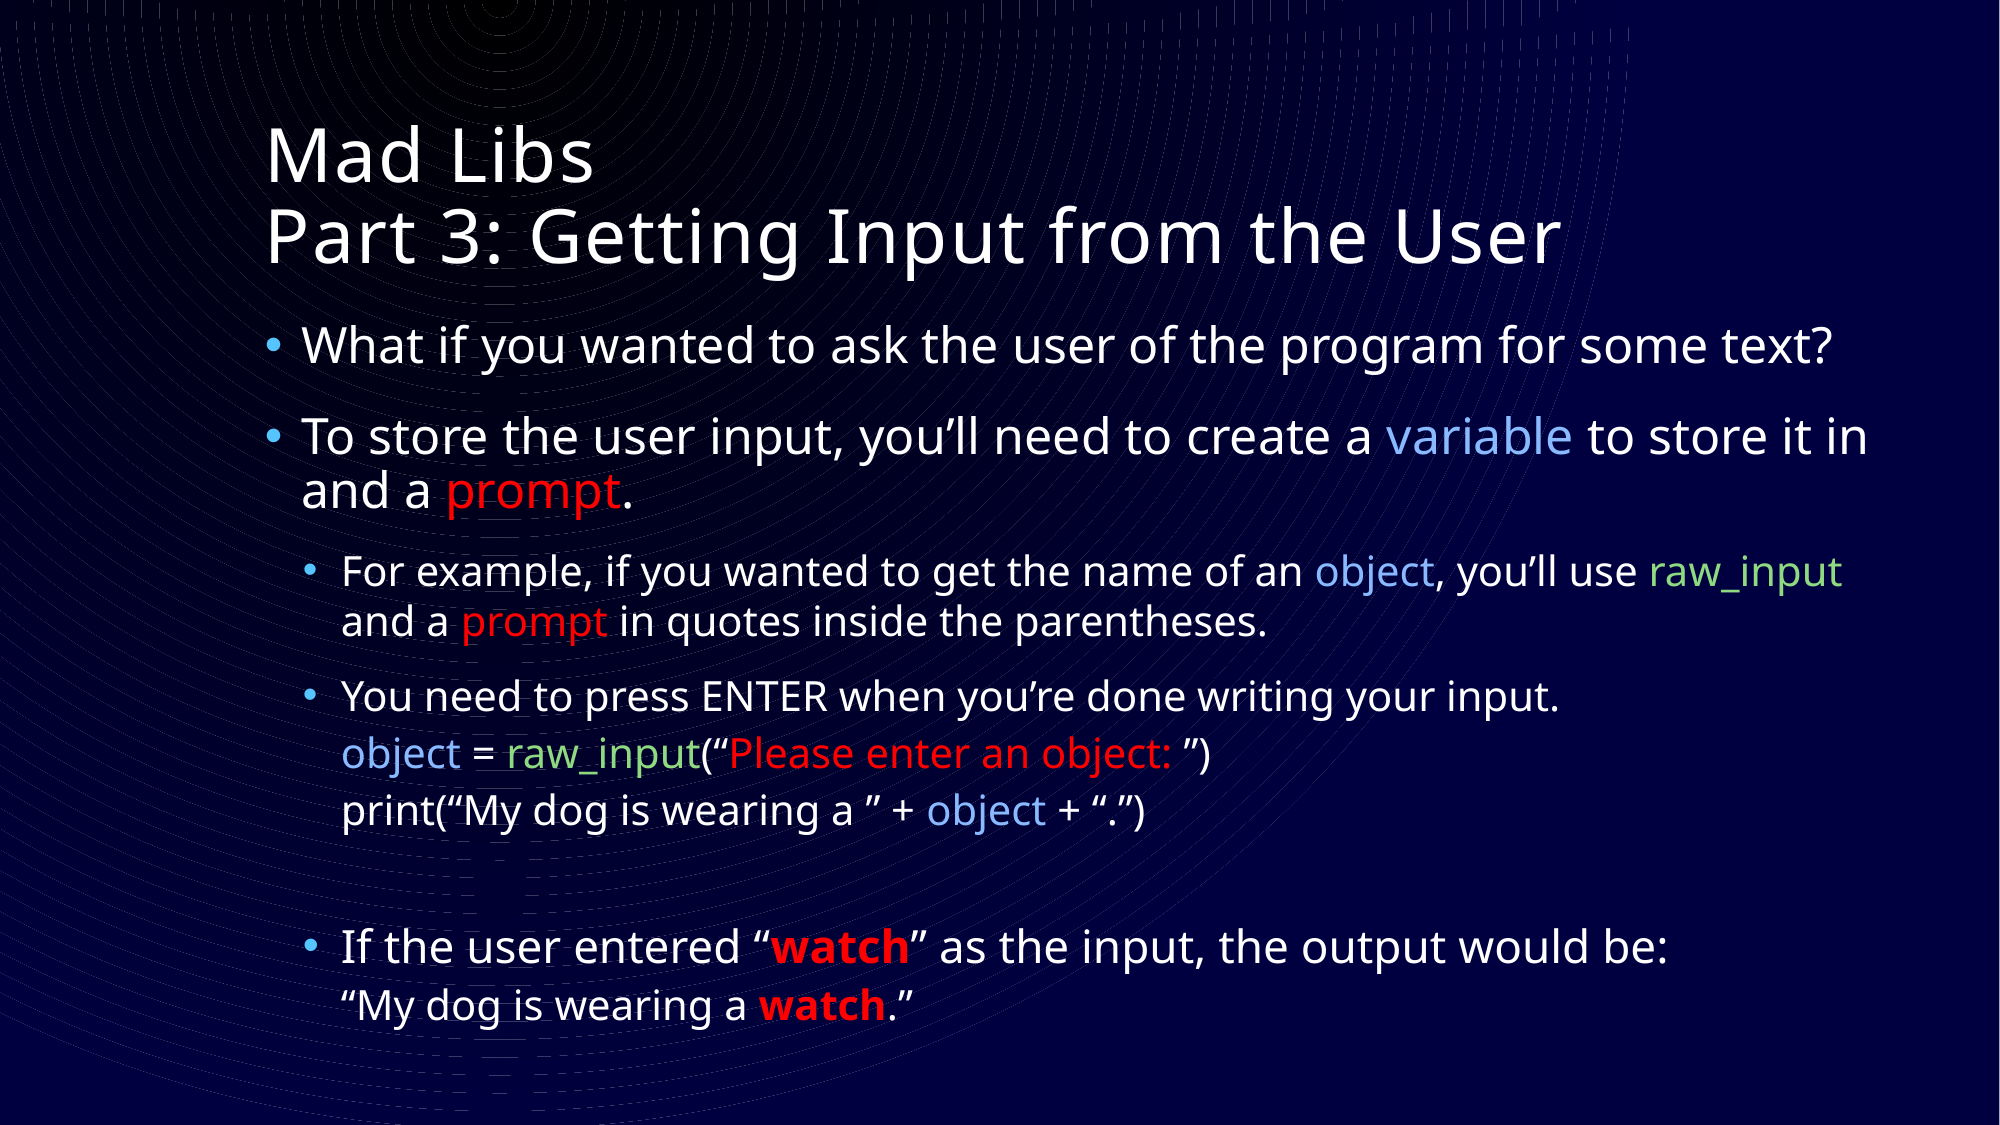

# Mad Libs Part 3: Getting Input from the User
What if you wanted to ask the user of the program for some text?
To store the user input, you’ll need to create a variable to store it in and a prompt.
For example, if you wanted to get the name of an object, you’ll use raw_input and a prompt in quotes inside the parentheses.
You need to press ENTER when you’re done writing your input.
object = raw_input(“Please enter an object: ”)
print(“My dog is wearing a ” + object + “.”)
If the user entered “watch” as the input, the output would be:
“My dog is wearing a watch.”